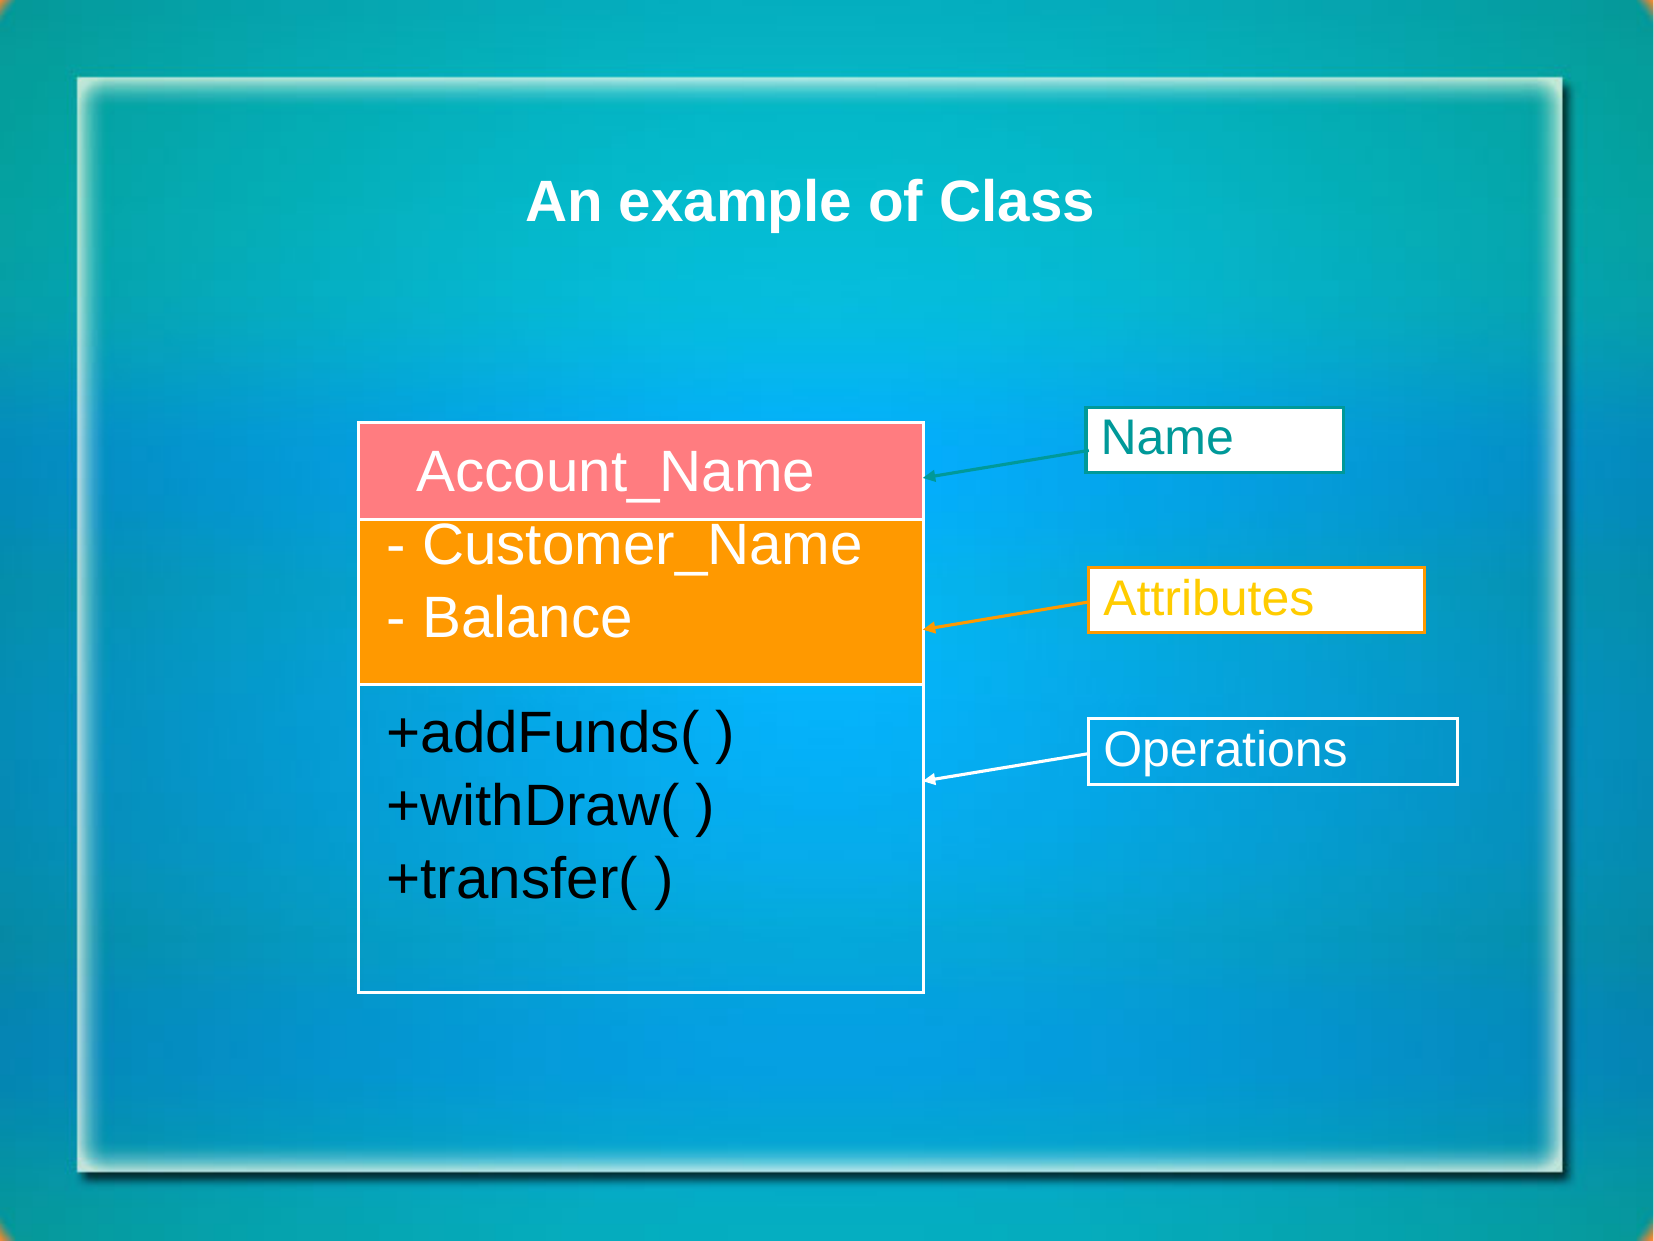

# An example of Class
Name
 Account_Name
- Customer_Name
- Balance
Attributes
+addFunds( )
+withDraw( )
+transfer( )
Operations